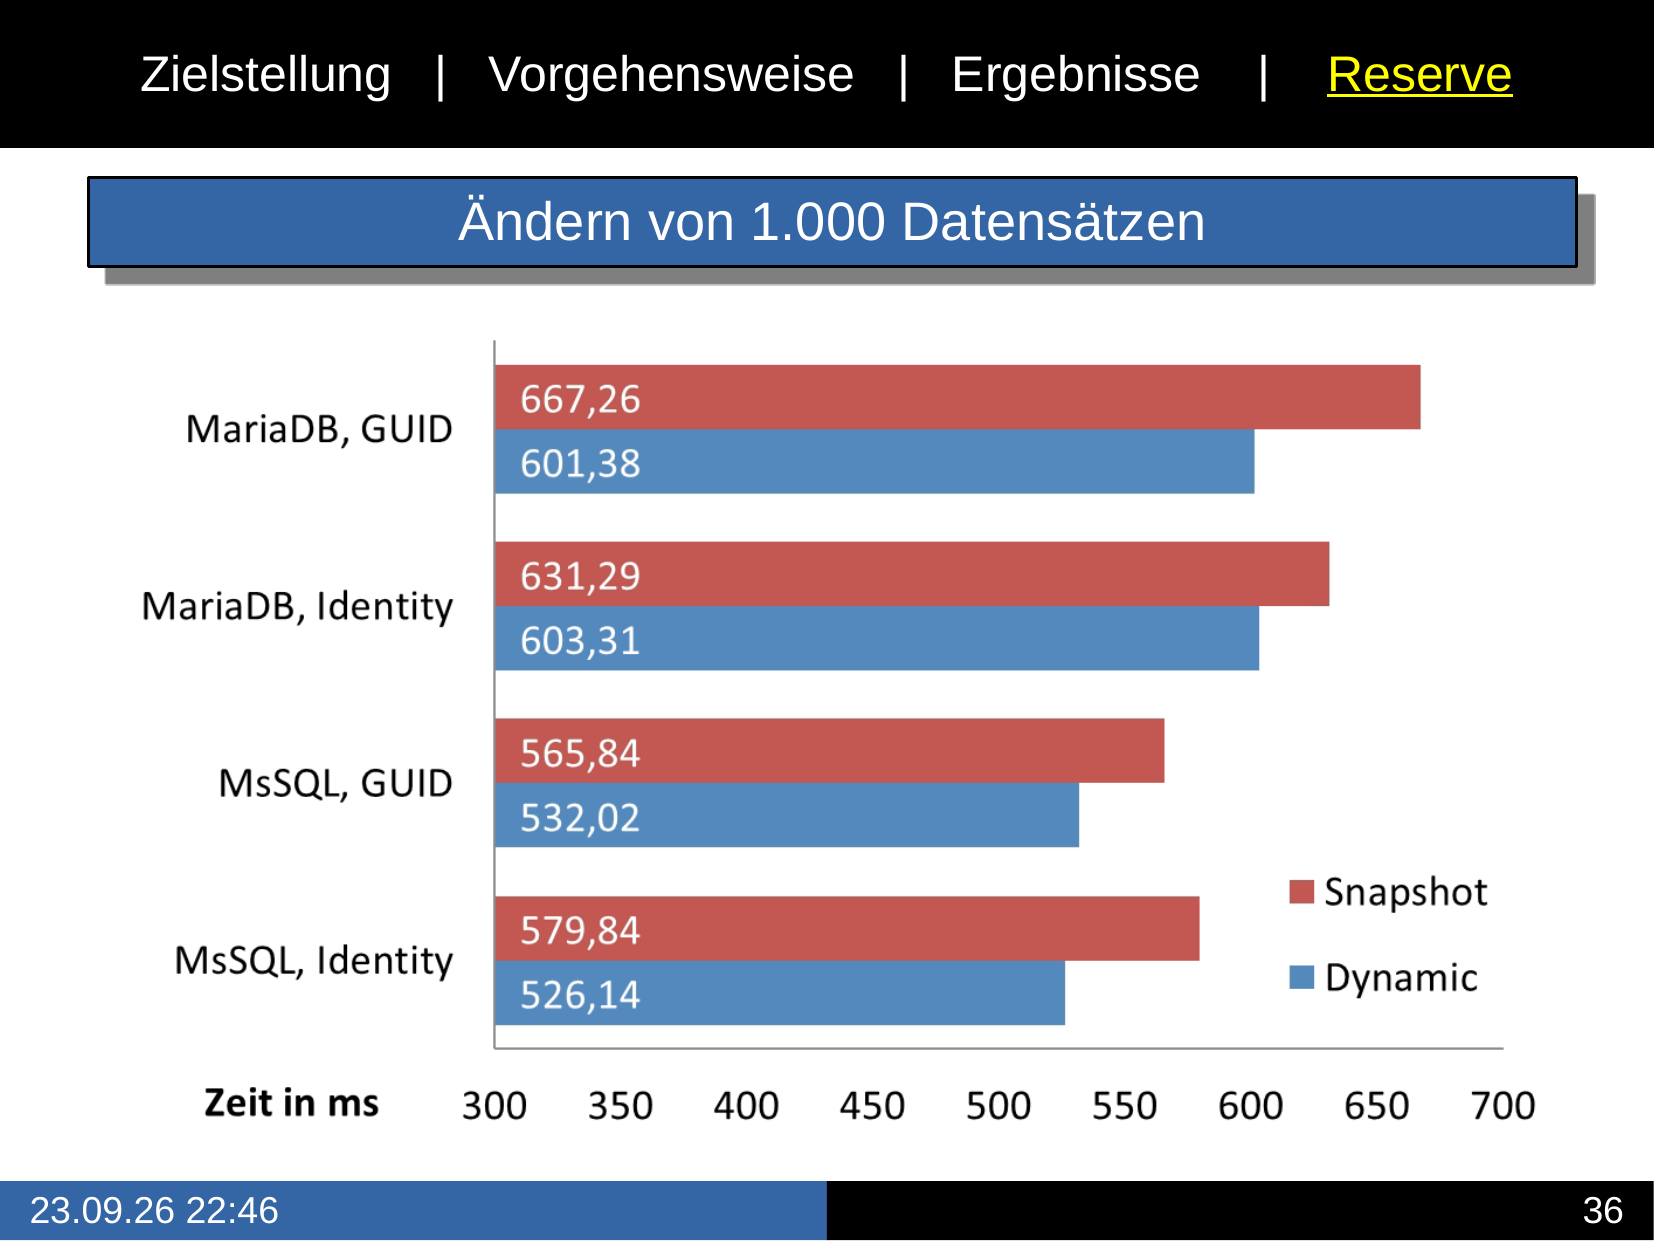

Zielstellung | Vorgehensweise | Ergebnisse | Reserve
Ändern von 1.000 Datensätzen
#
36